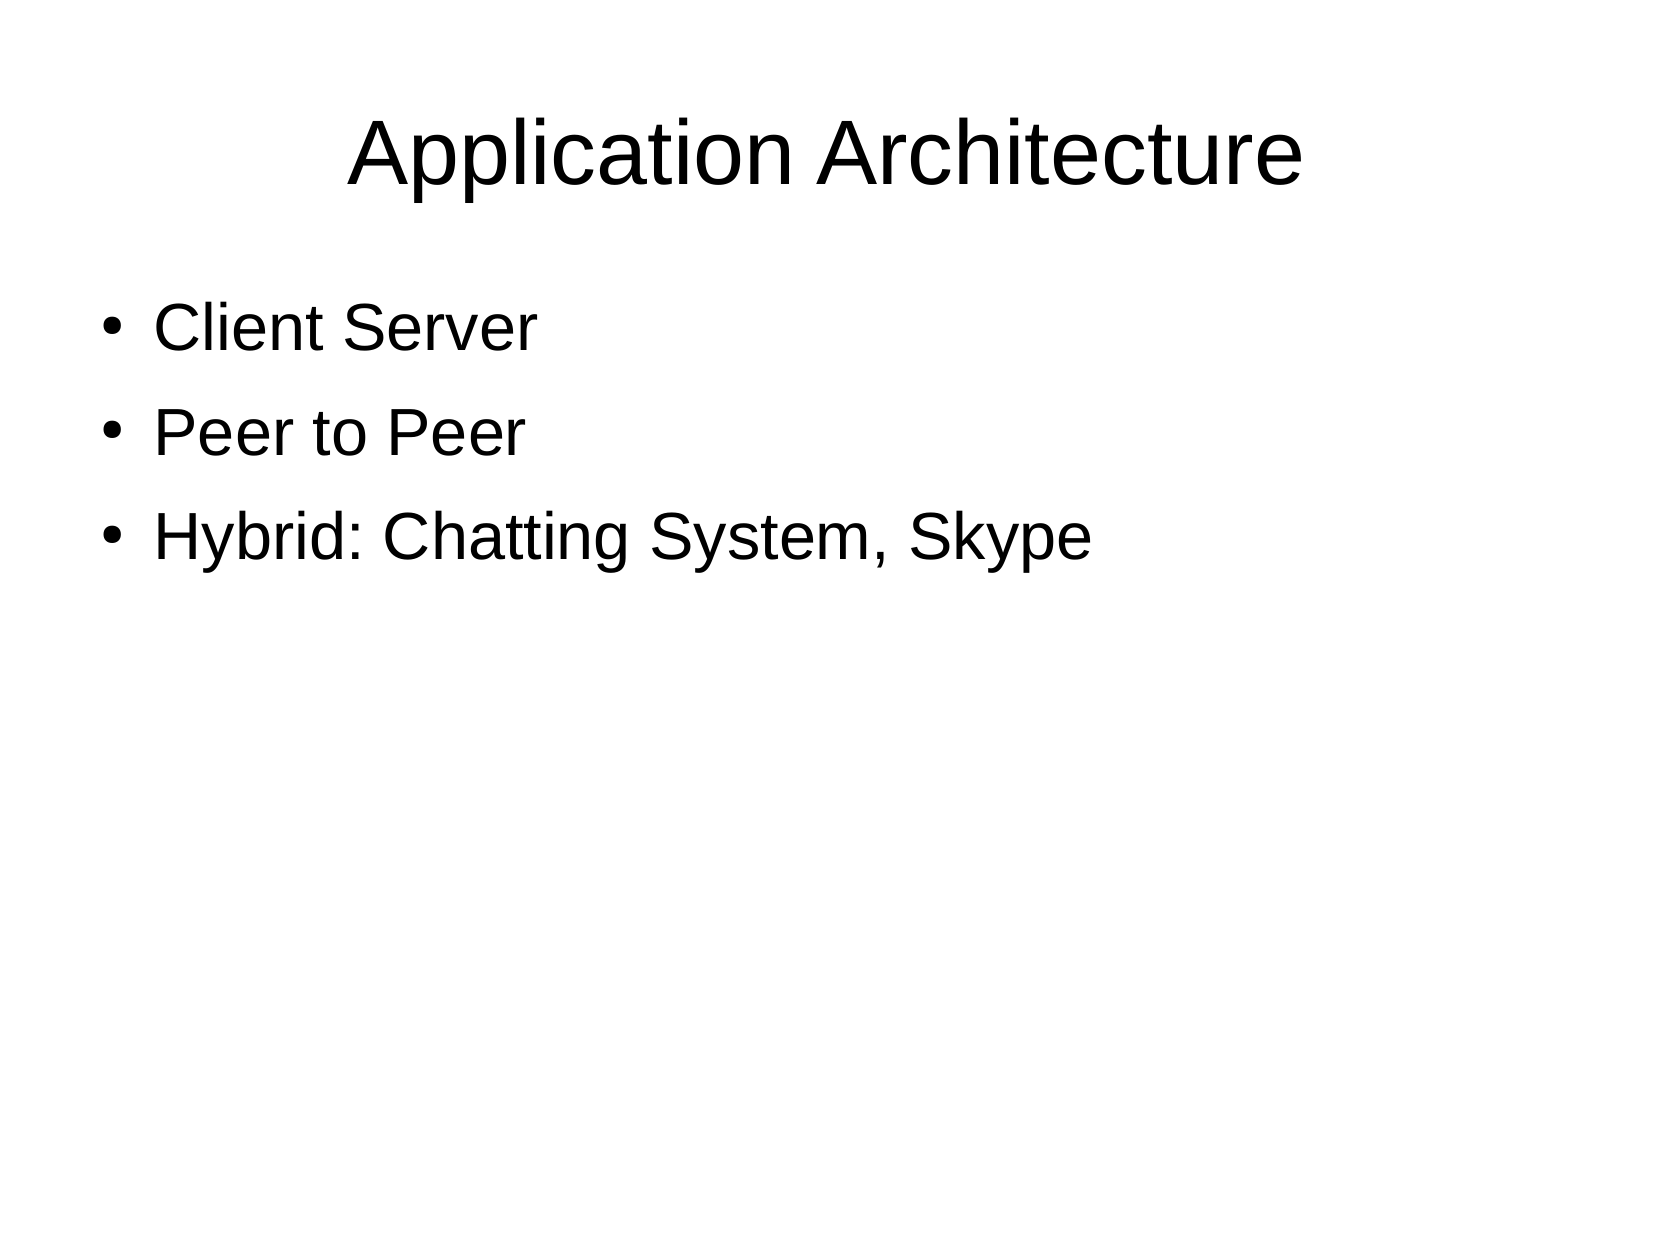

# Application Architecture
Client Server
Peer to Peer
Hybrid: Chatting System, Skype